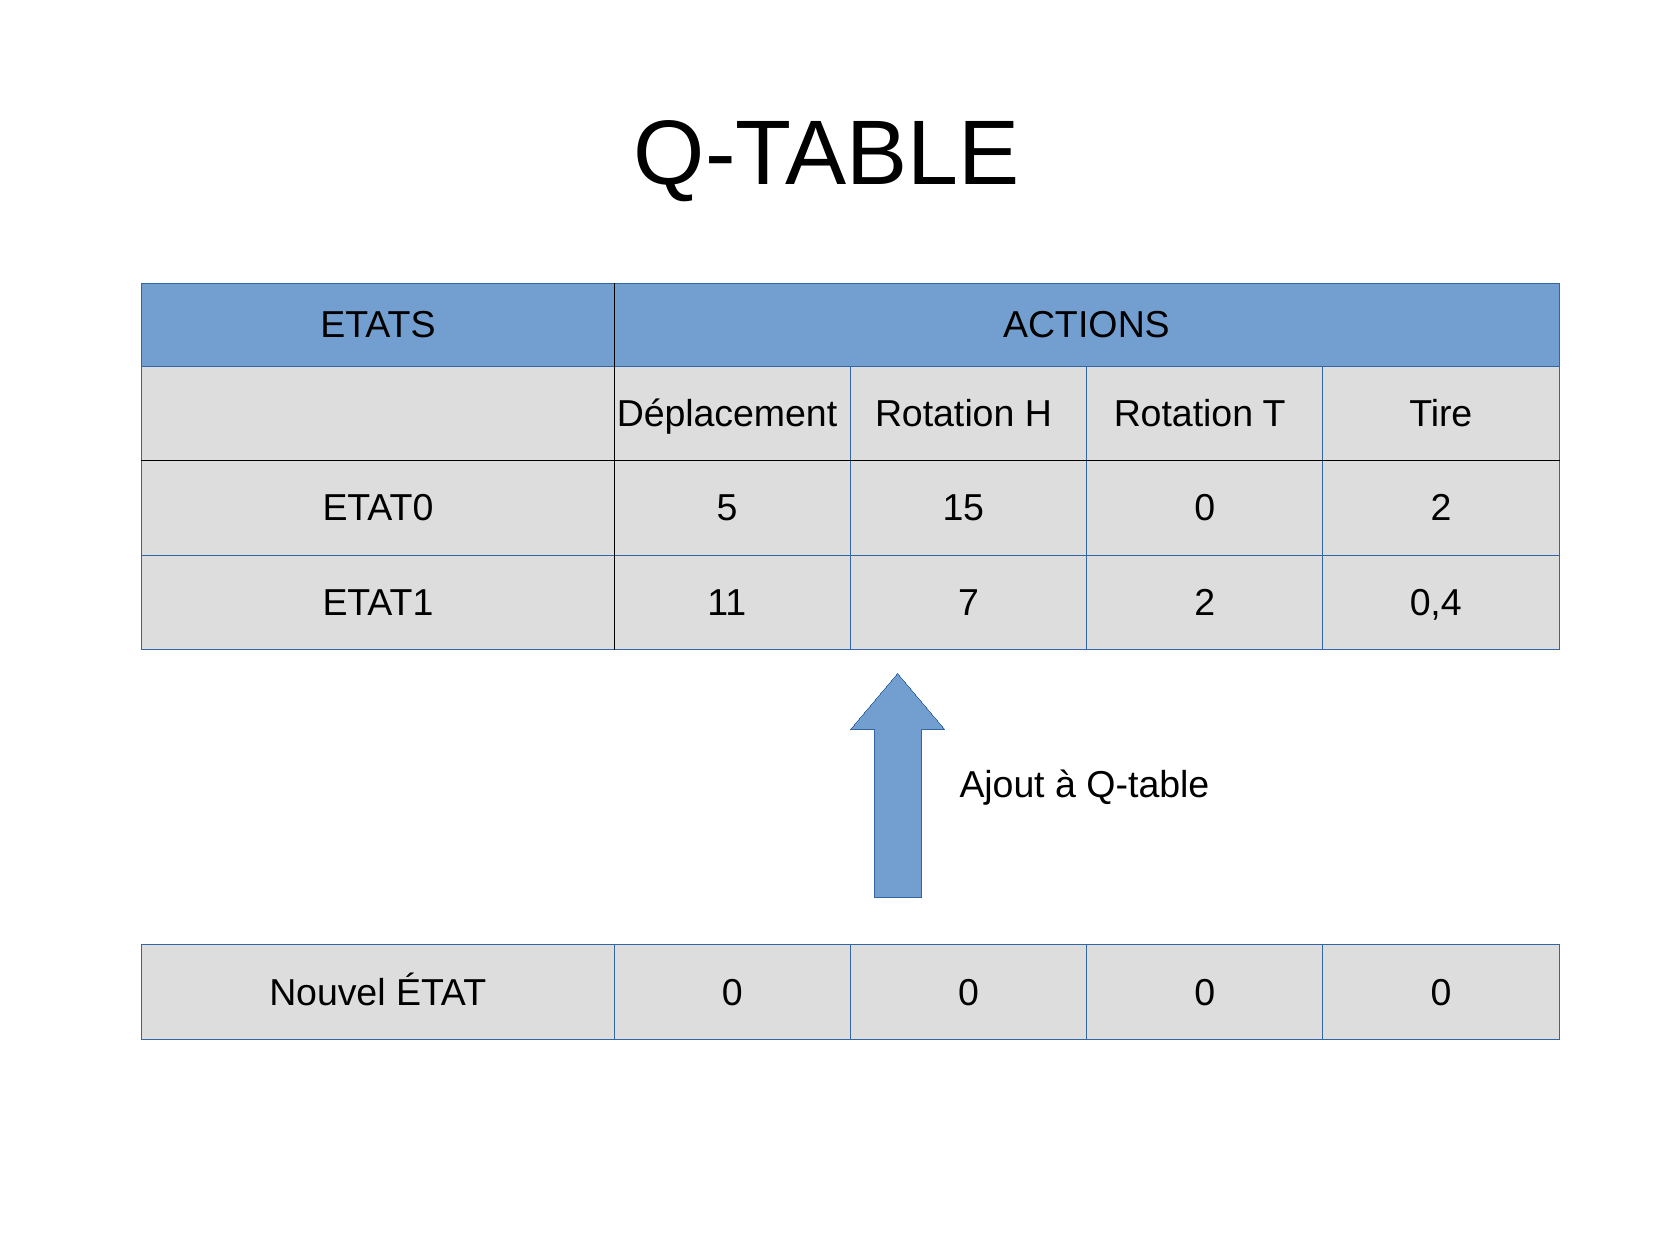

# Q-TABLE
ETATS
ETATS
ACTIONS
Déplacement
Rotation H
Rotation T
Tire
ETAT0
5
15
0
2
ETAT1
11
7
2
0,4
Ajout à Q-table
Nouvel ÉTAT
0
0
0
0